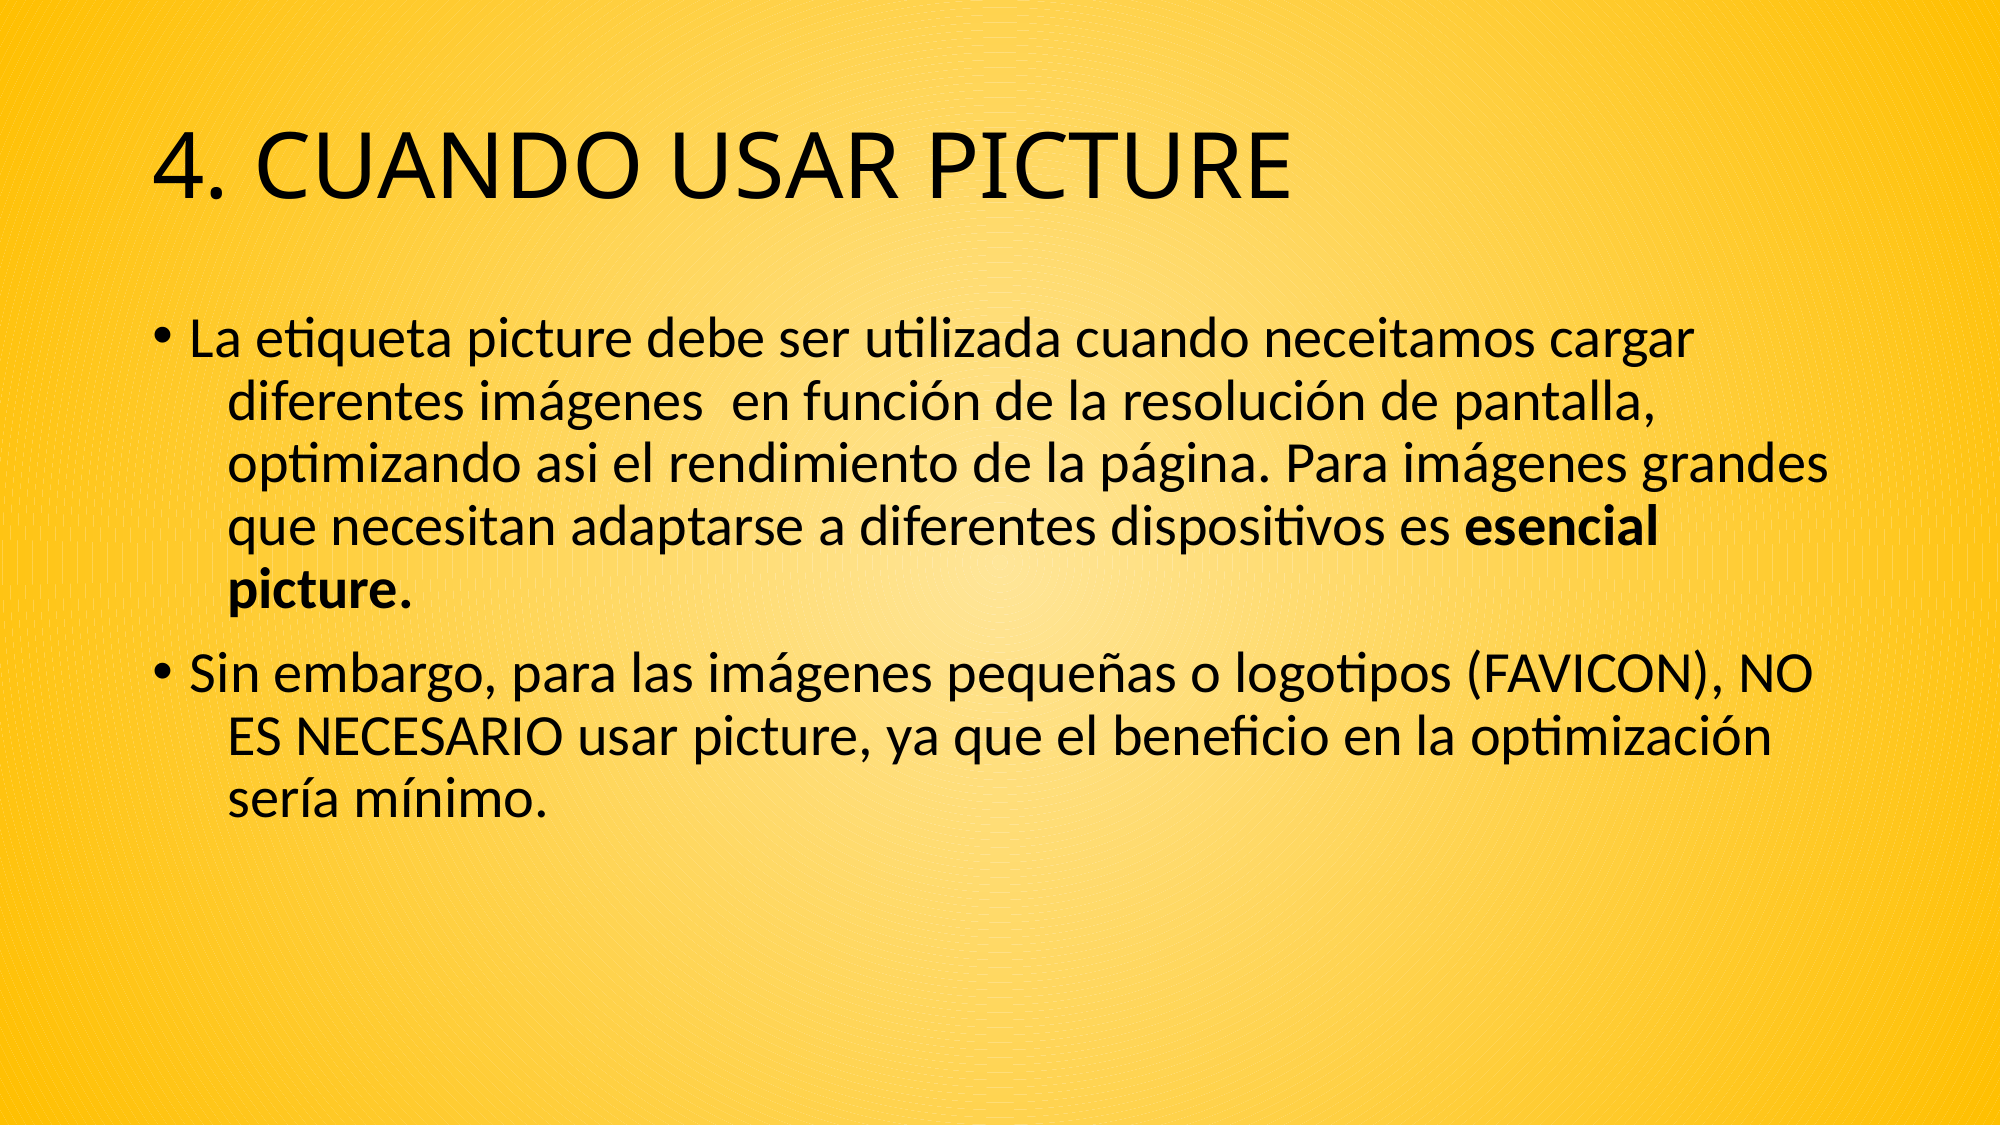

# 4. CUANDO USAR PICTURE
La etiqueta picture debe ser utilizada cuando neceitamos cargar diferentes imágenes en función de la resolución de pantalla, optimizando asi el rendimiento de la página. Para imágenes grandes que necesitan adaptarse a diferentes dispositivos es esencial picture.
Sin embargo, para las imágenes pequeñas o logotipos (FAVICON), NO ES NECESARIO usar picture, ya que el beneficio en la optimización sería mínimo.